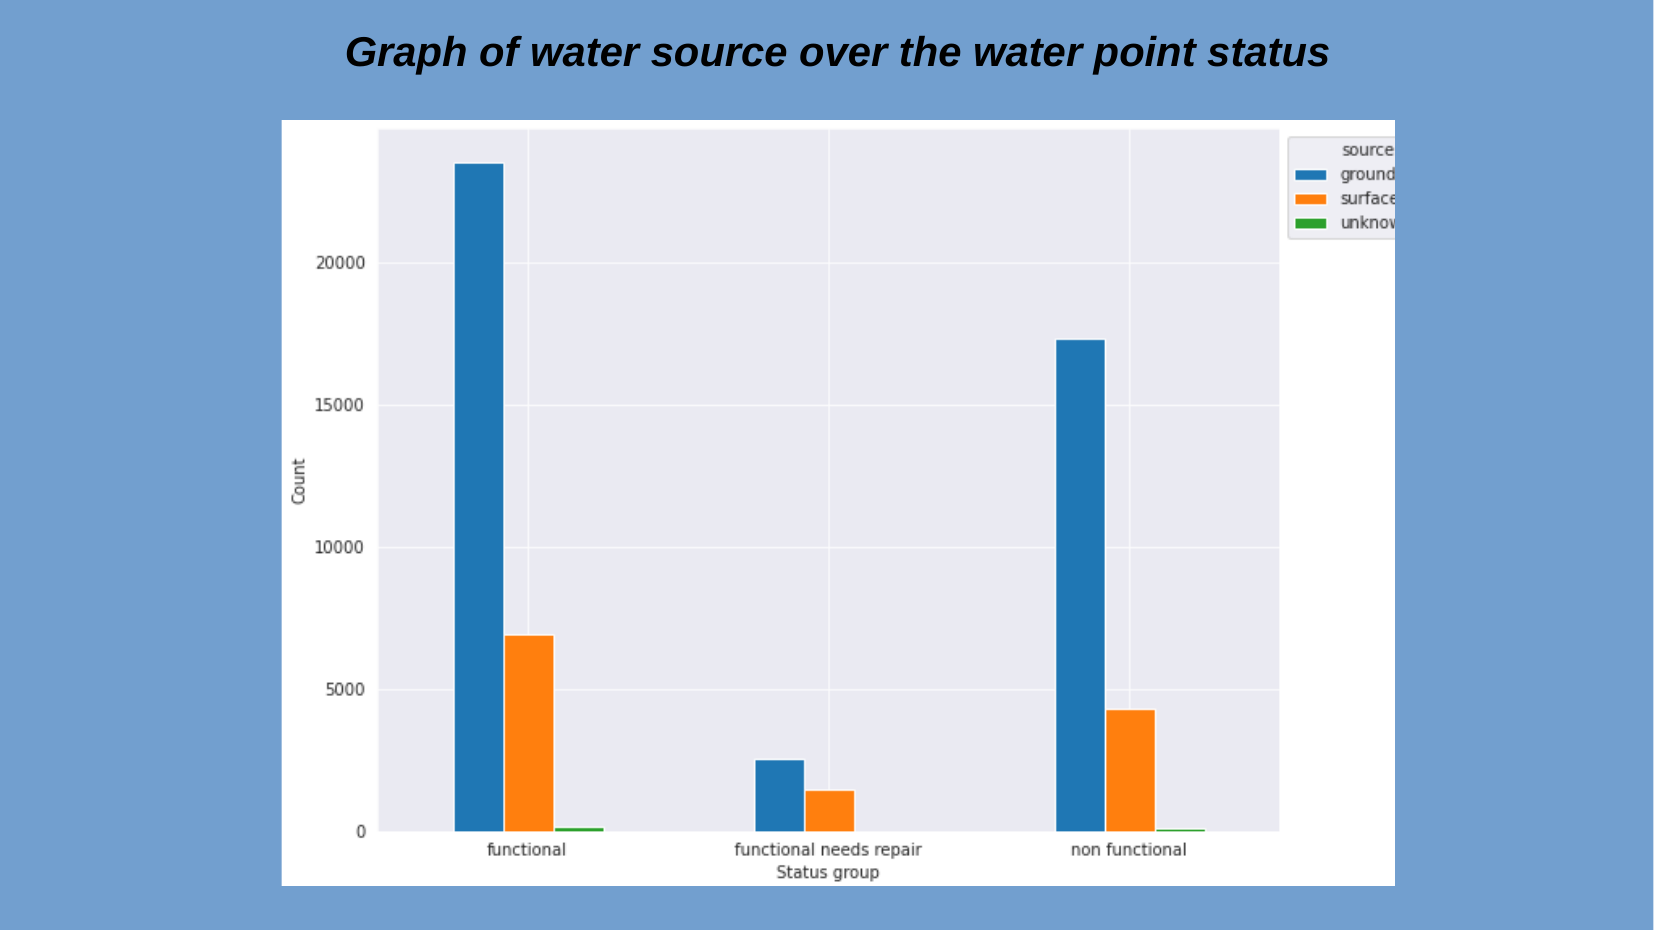

Graph of water source over the water point status